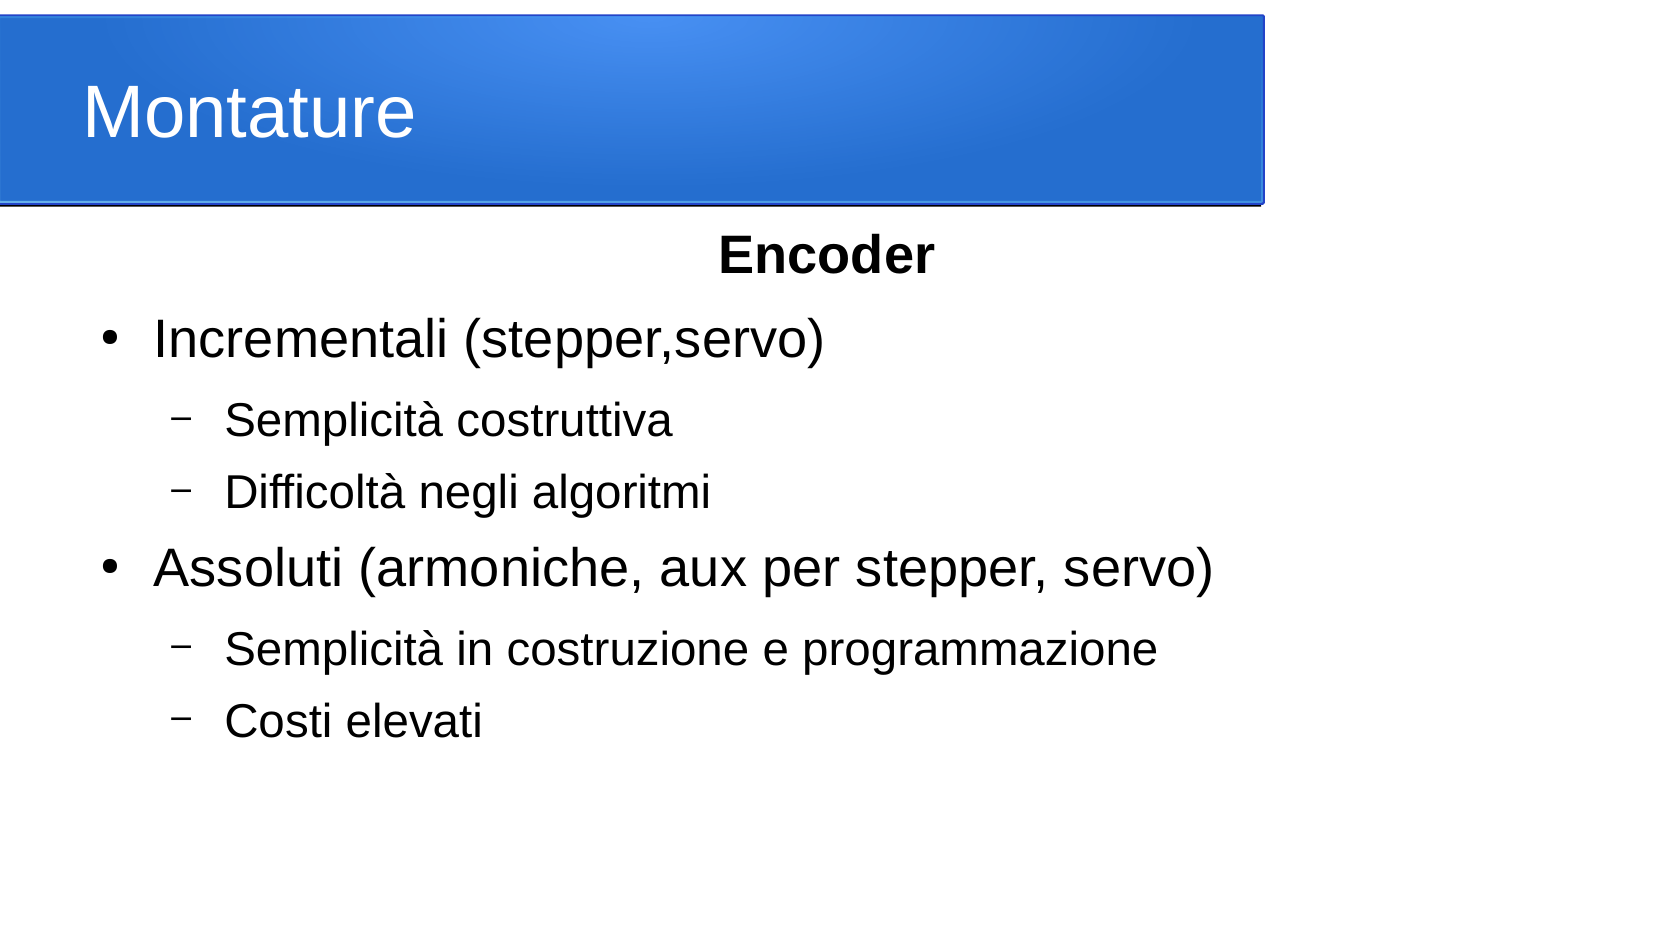

# Montature
Encoder
Incrementali (stepper,servo)
Semplicità costruttiva
Difficoltà negli algoritmi
Assoluti (armoniche, aux per stepper, servo)
Semplicità in costruzione e programmazione
Costi elevati